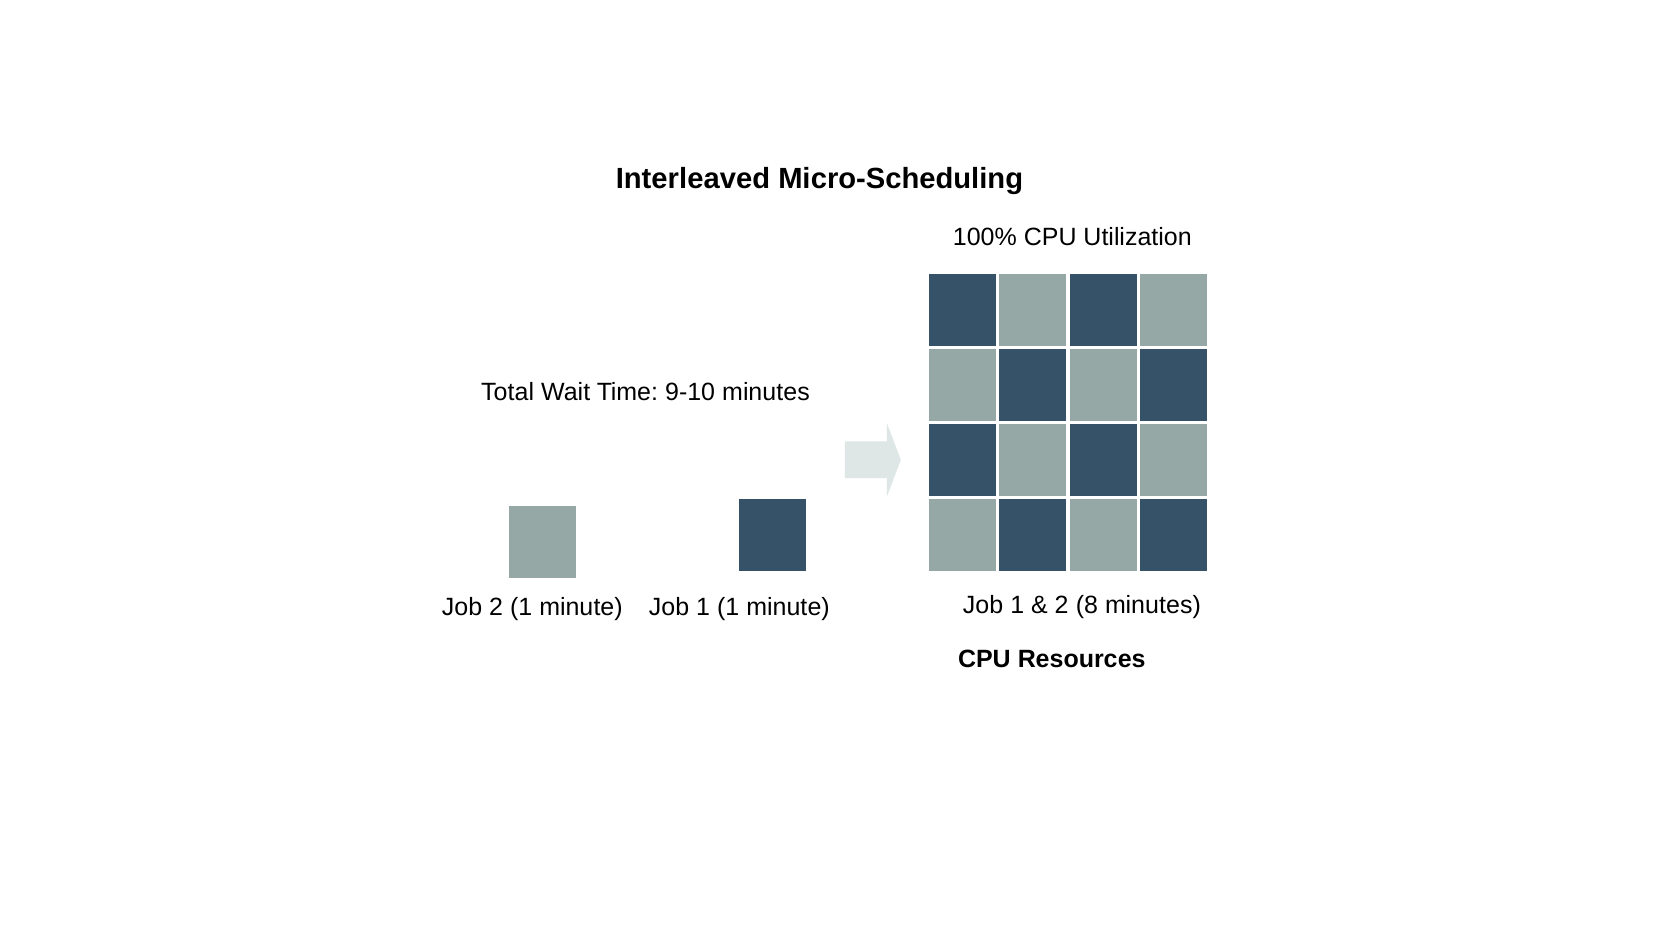

Interleaved Micro-Scheduling
100% CPU Utilization
Total Wait Time: 9-10 minutes
Job 1 & 2 (8 minutes)
Job 1 (1 minute)
Job 2 (1 minute)
CPU Resources